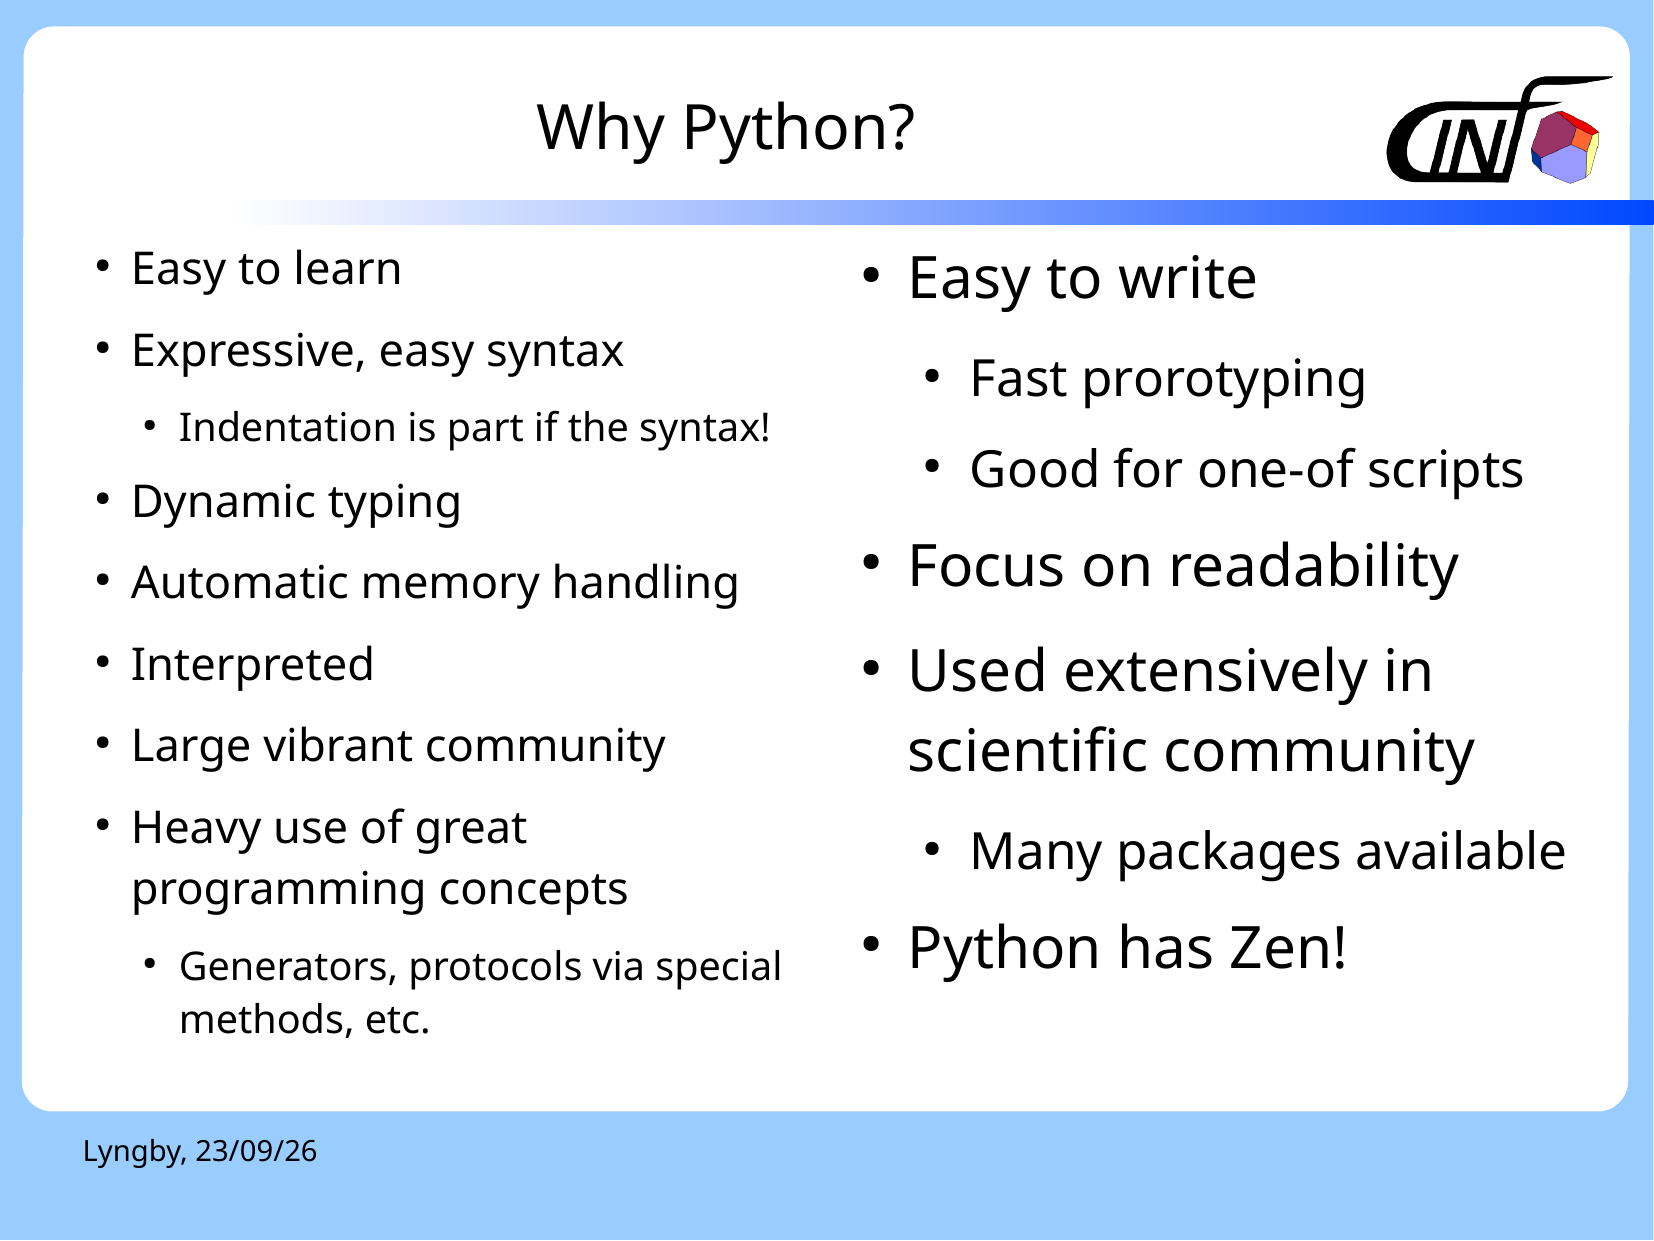

# Why Python?
Easy to learn
Expressive, easy syntax
Indentation is part if the syntax!
Dynamic typing
Automatic memory handling
Interpreted
Large vibrant community
Heavy use of great programming concepts
Generators, protocols via special methods, etc.
Easy to write
Fast prorotyping
Good for one-of scripts
Focus on readability
Used extensively in scientific community
Many packages available
Python has Zen!